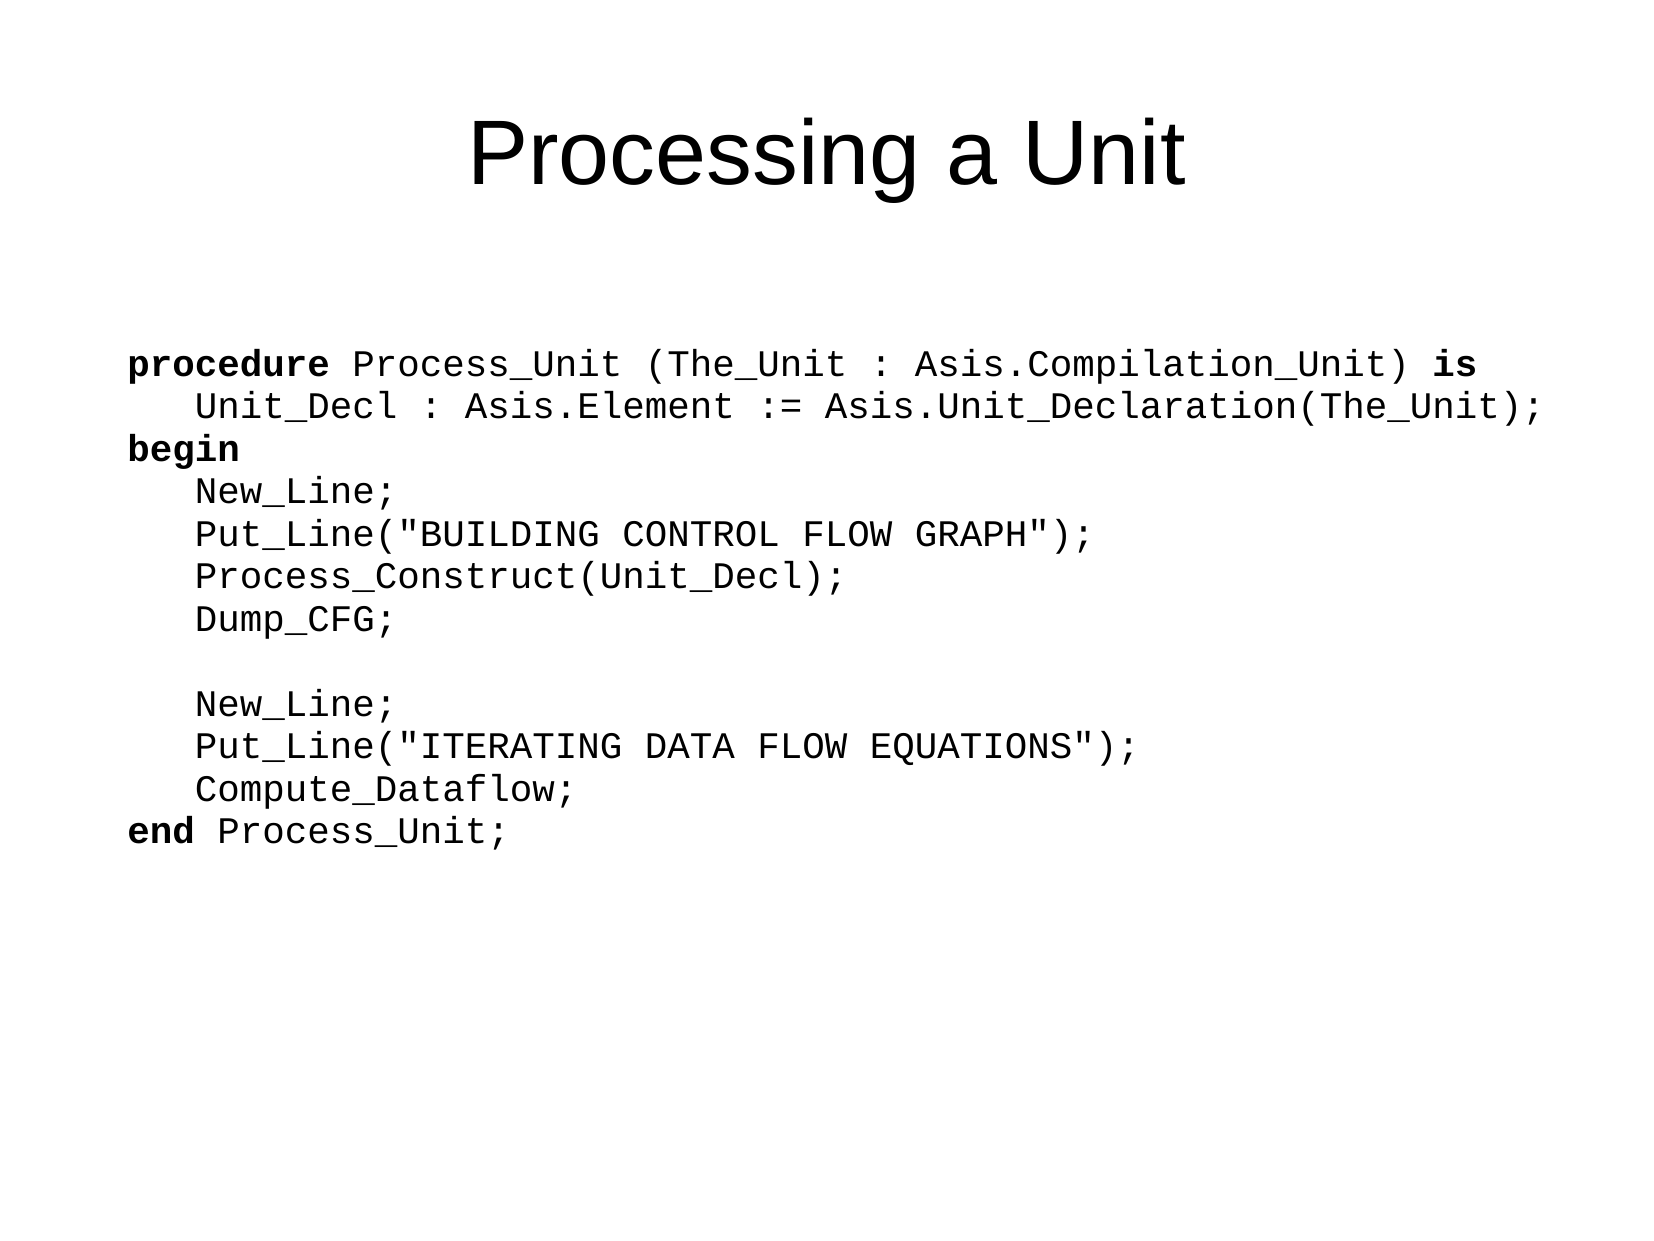

# Processing a Unit
procedure Process_Unit (The_Unit : Asis.Compilation_Unit) is
 Unit_Decl : Asis.Element := Asis.Unit_Declaration(The_Unit);
begin
 New_Line;
 Put_Line("BUILDING CONTROL FLOW GRAPH");
 Process_Construct(Unit_Decl);
 Dump_CFG;
 New_Line;
 Put_Line("ITERATING DATA FLOW EQUATIONS");
 Compute_Dataflow;
end Process_Unit;